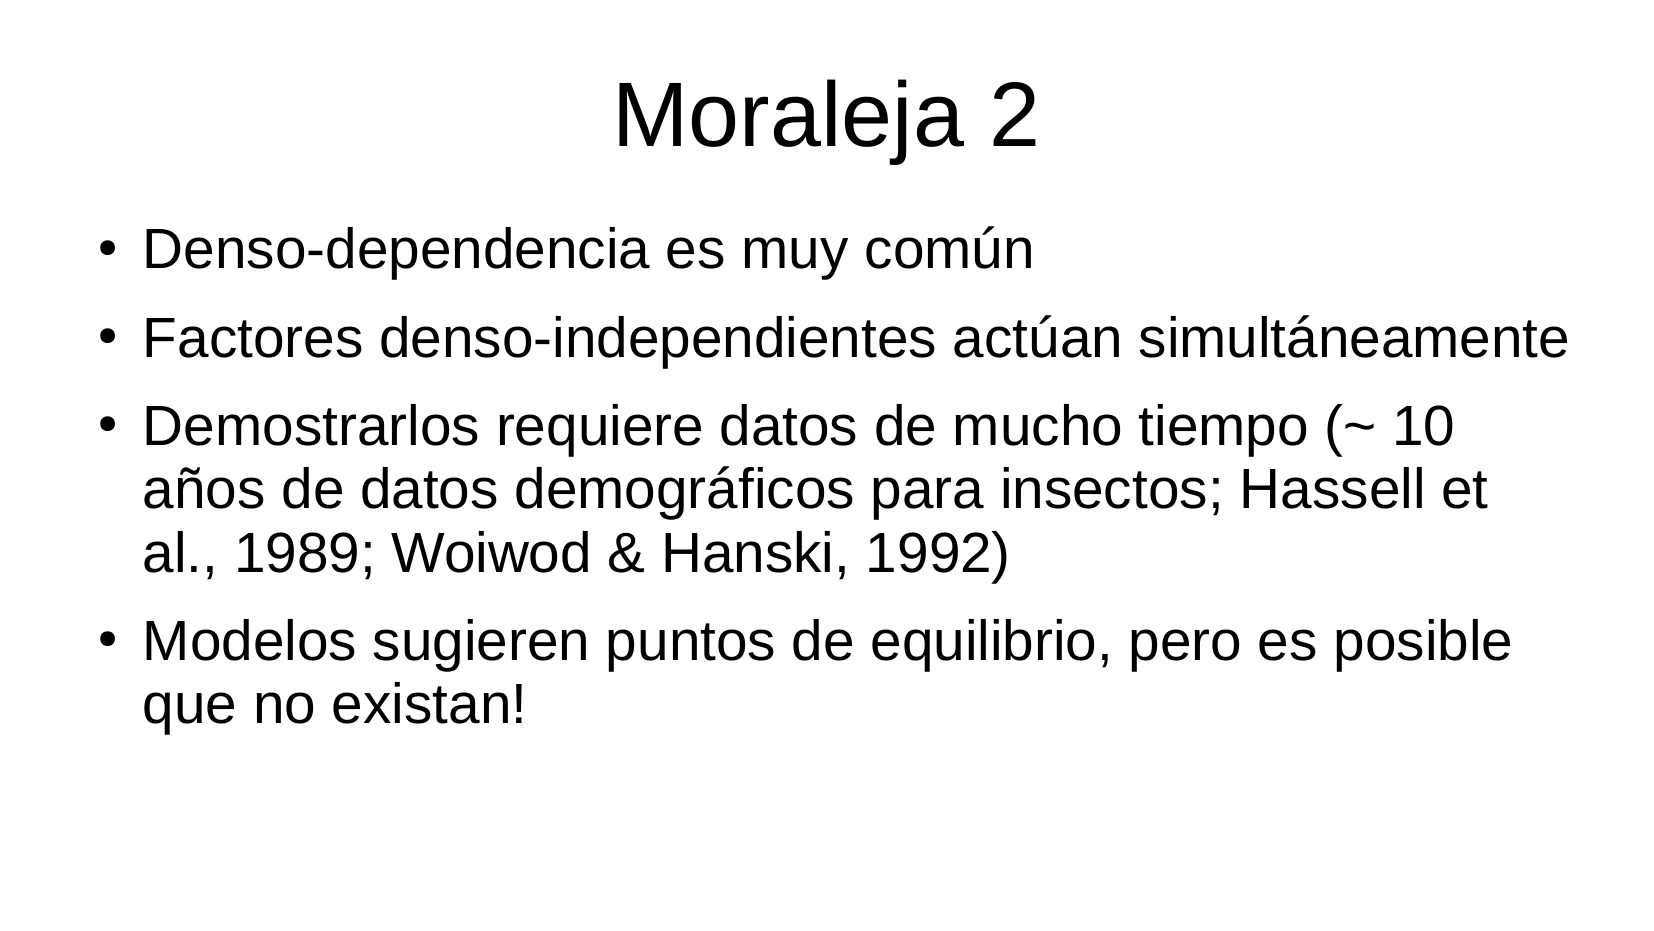

# Moraleja 2
Denso-dependencia es muy común
Factores denso-independientes actúan simultáneamente
Demostrarlos requiere datos de mucho tiempo (~ 10 años de datos demográficos para insectos; Hassell et al., 1989; Woiwod & Hanski, 1992)
Modelos sugieren puntos de equilibrio, pero es posible que no existan!